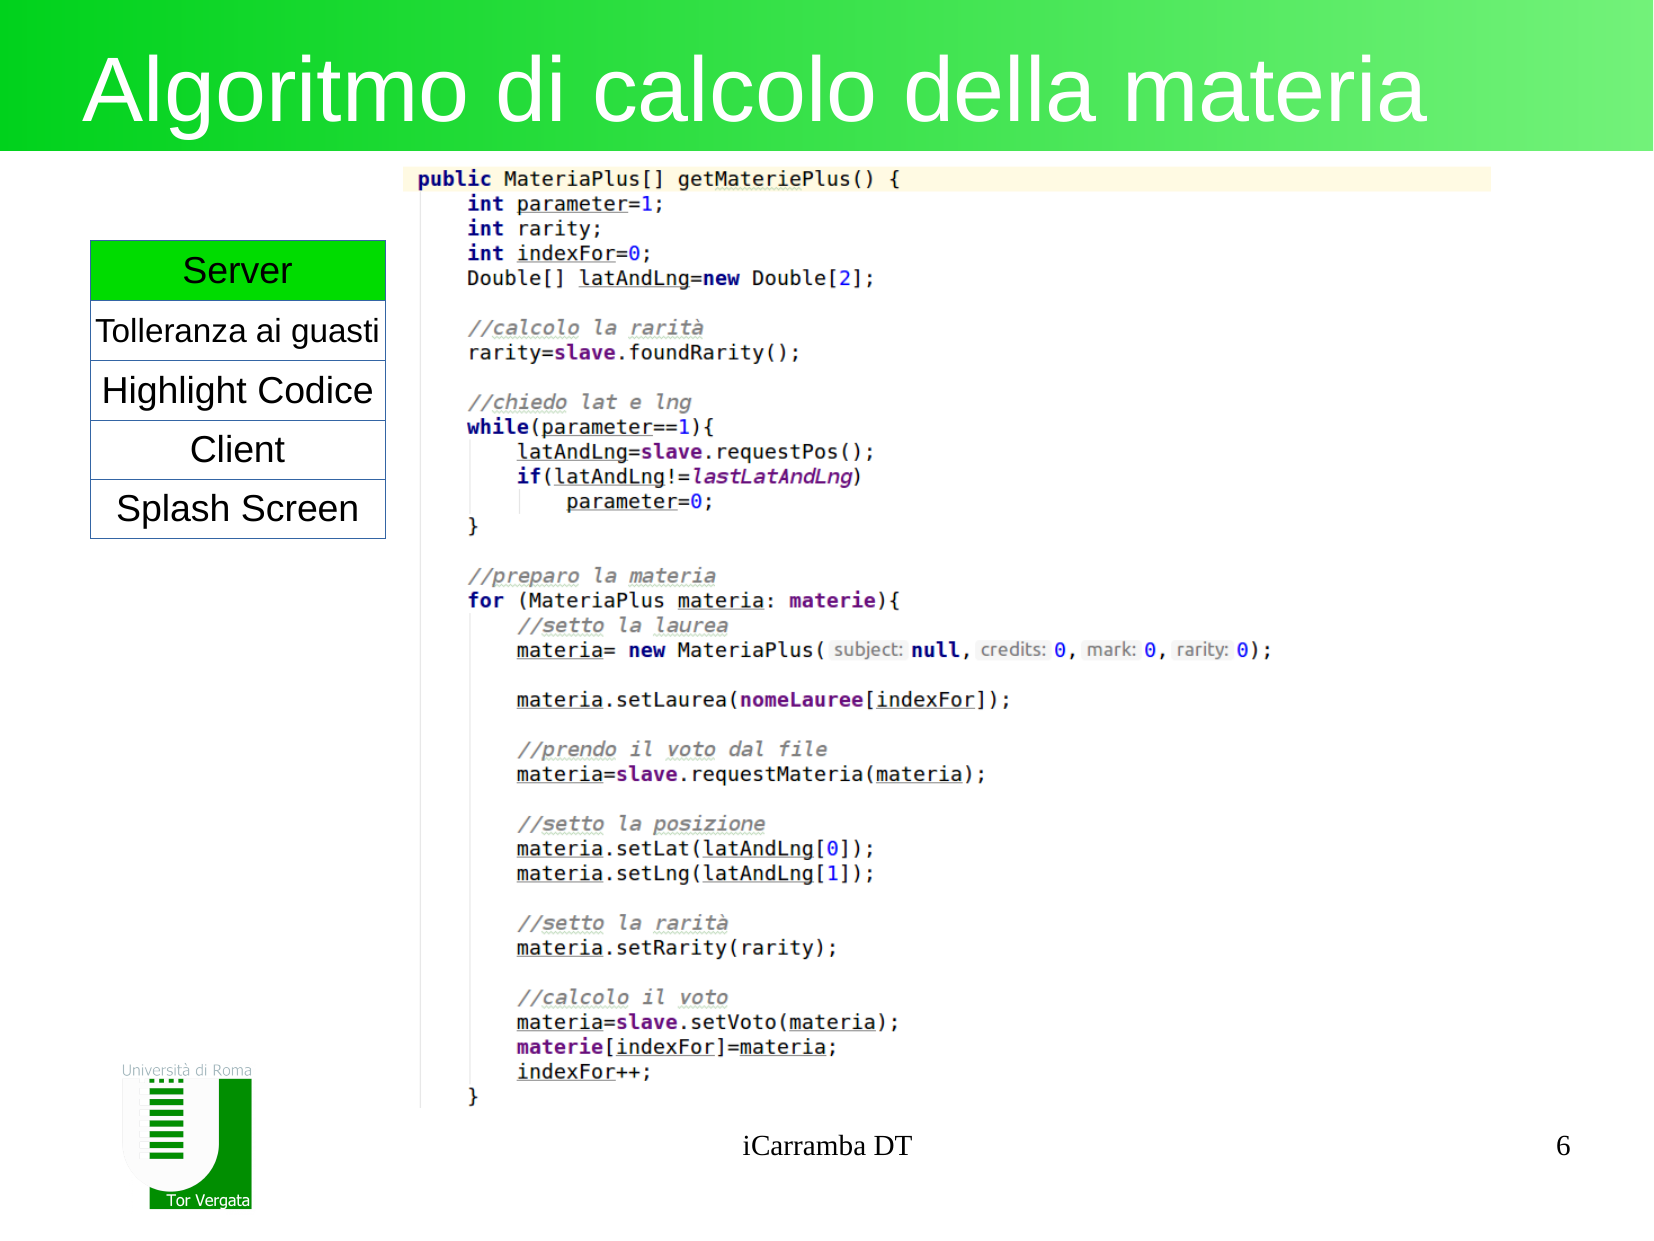

# Algoritmo di calcolo della materia
Server
Tolleranza ai guasti
Highlight Codice
Client
Splash Screen
6